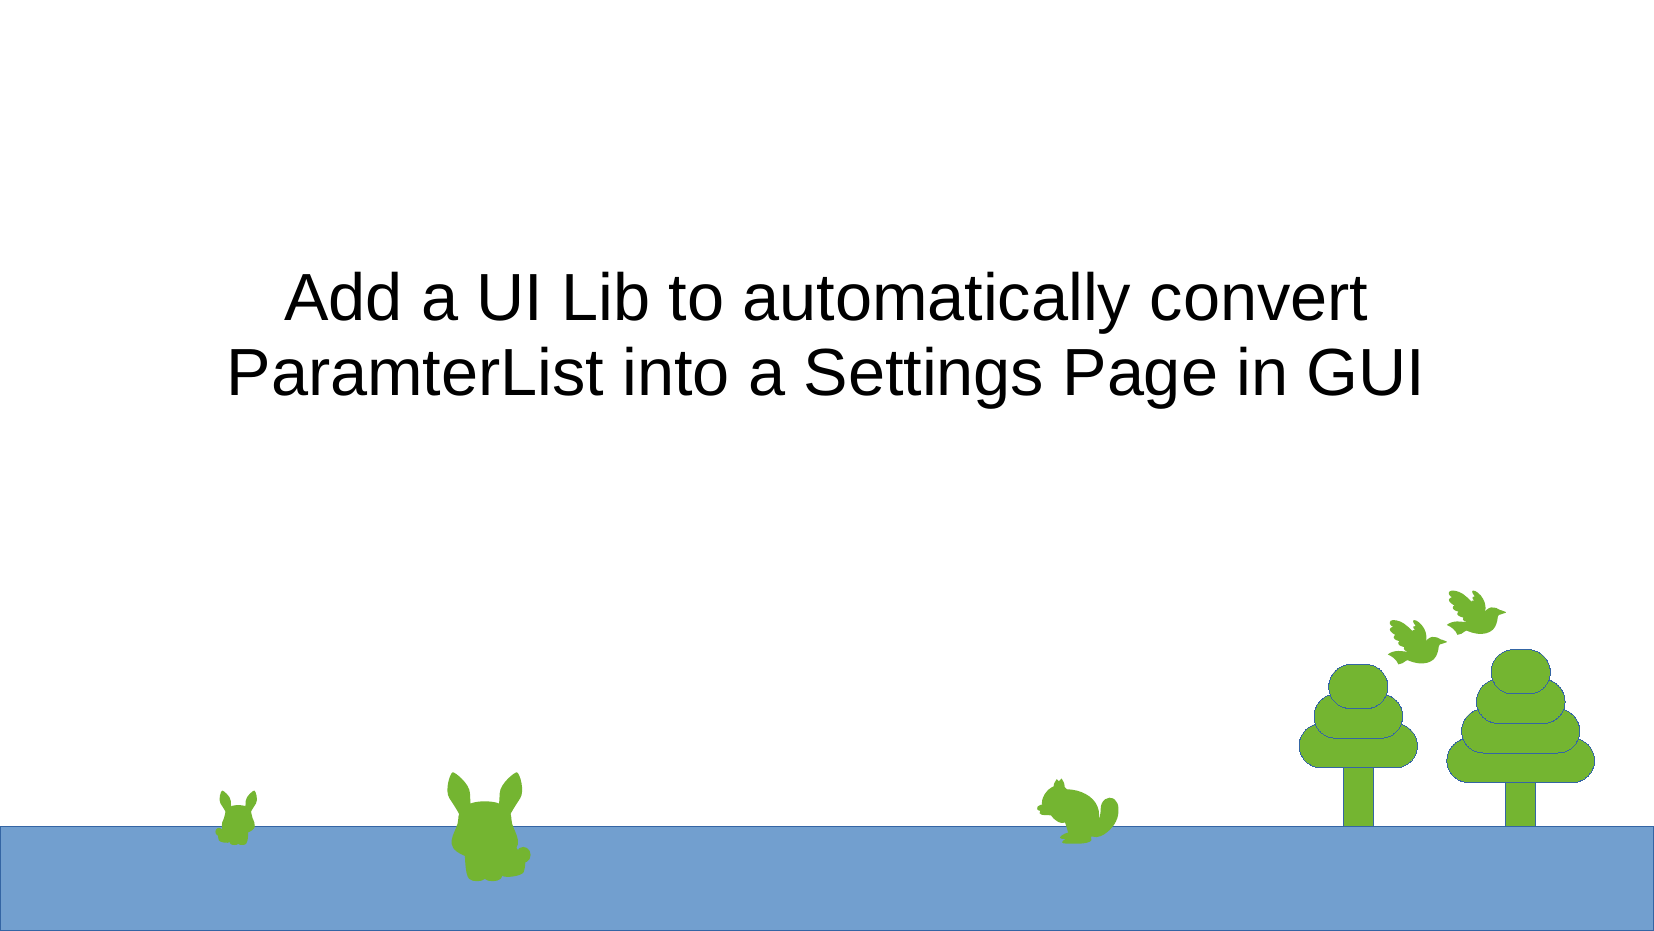

# Add a UI Lib to automatically convert ParamterList into a Settings Page in GUI